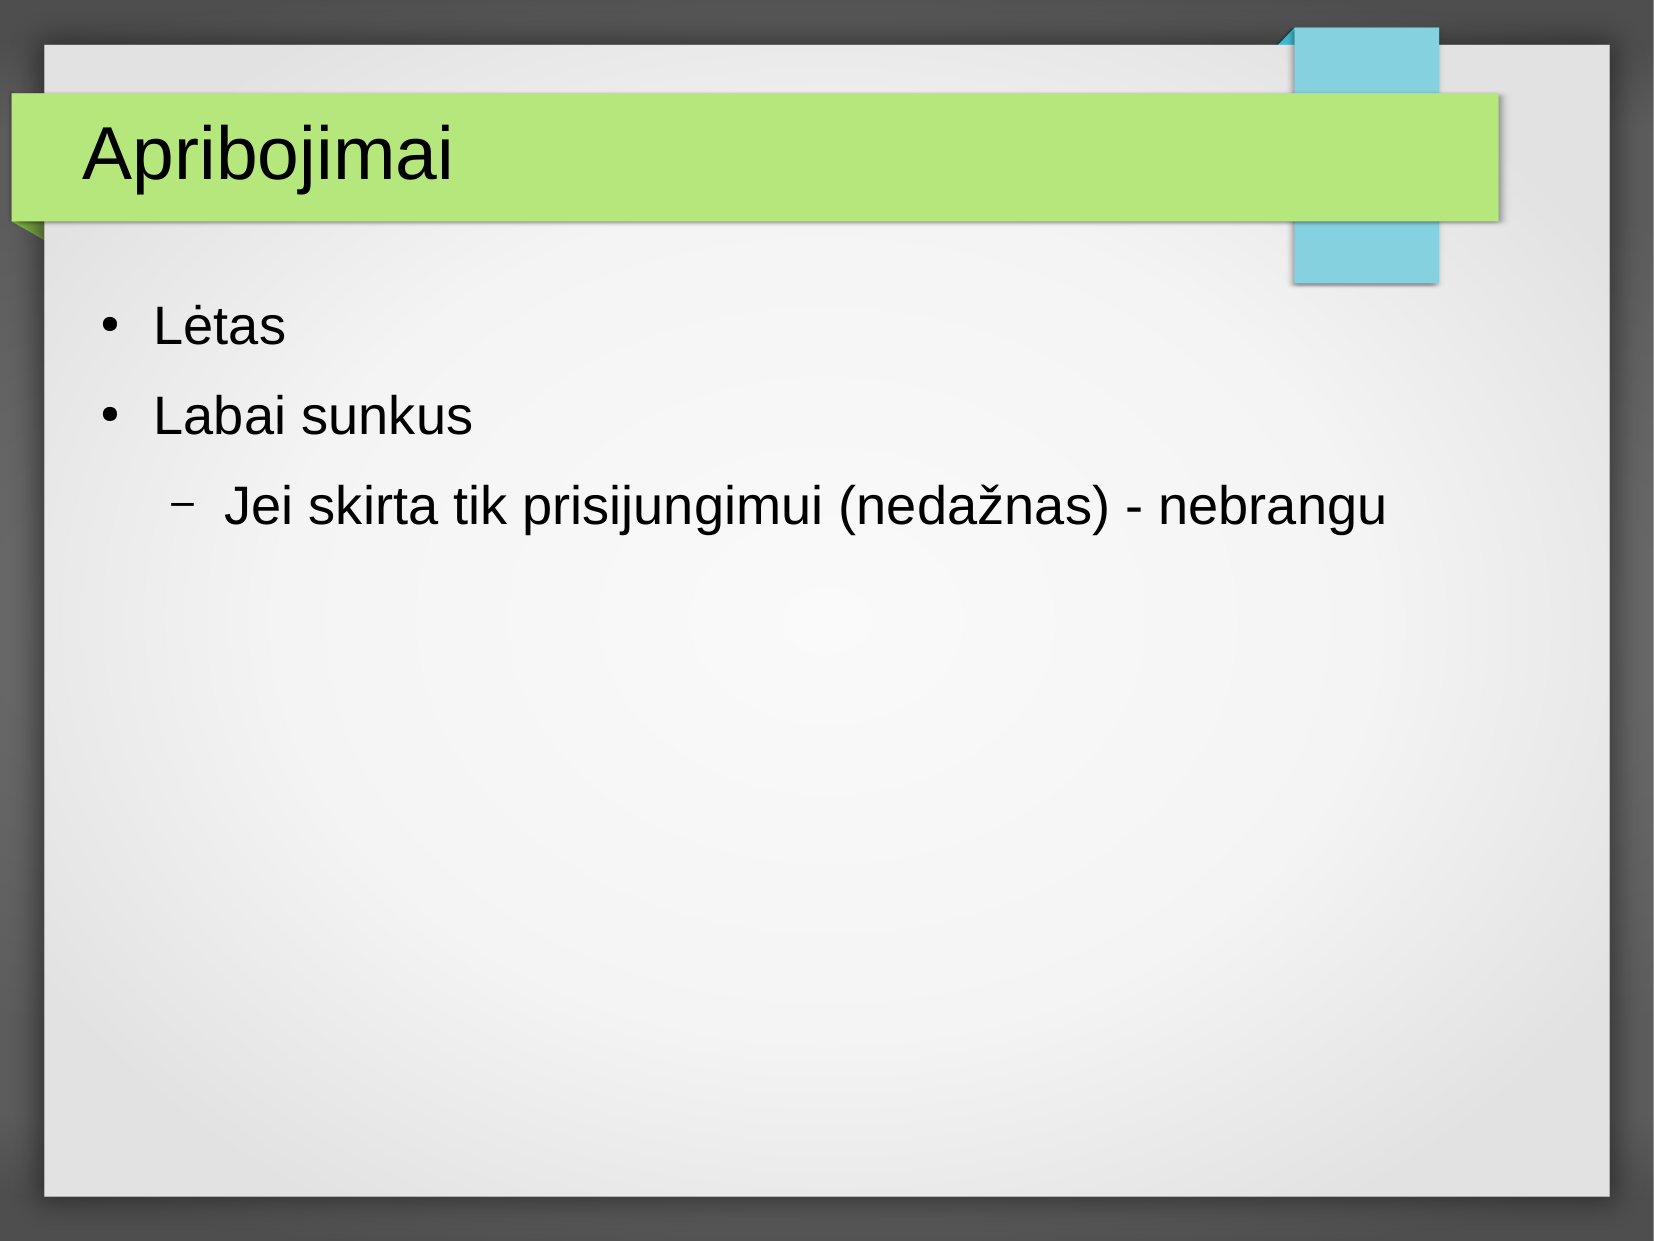

# Apribojimai
Lėtas
Labai sunkus
Jei skirta tik prisijungimui (nedažnas) - nebrangu